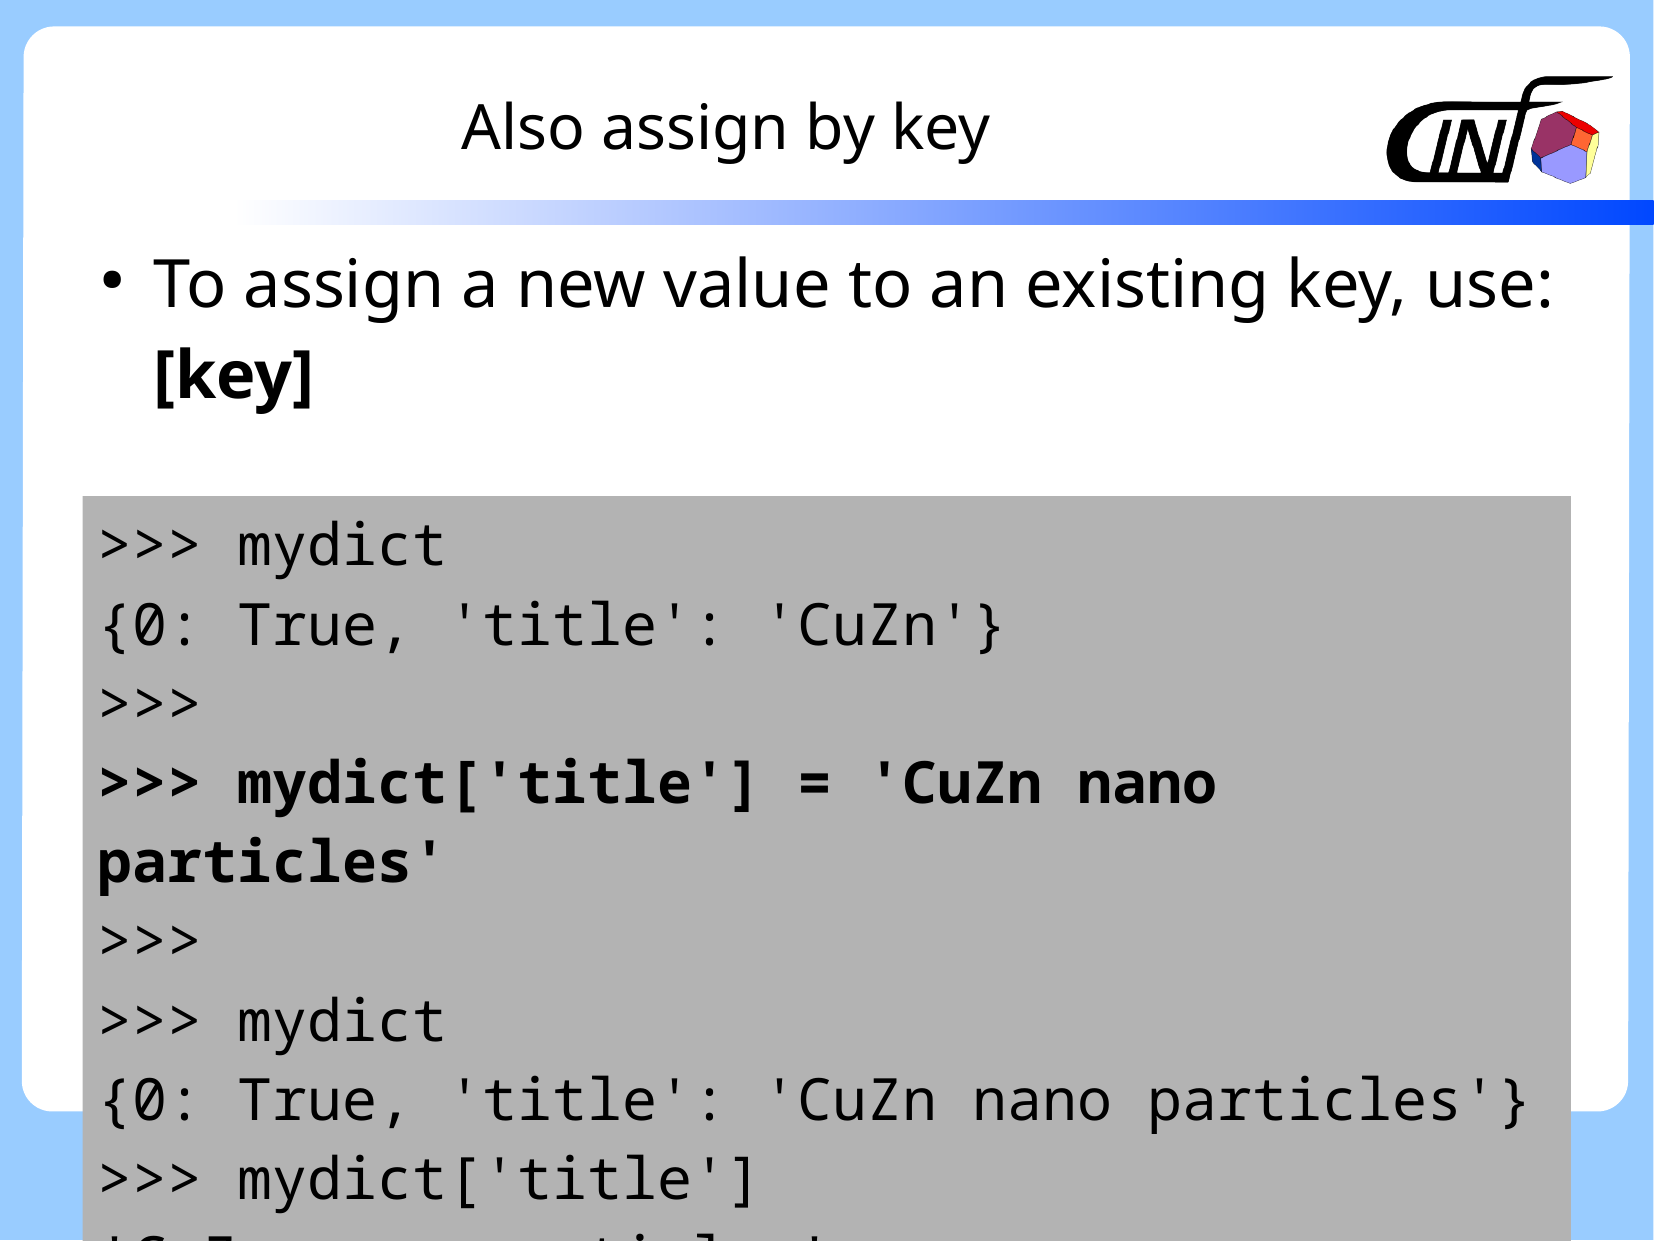

# Also assign by key
To assign a new value to an existing key, use: [key]
>>> mydict
{0: True, 'title': 'CuZn'}
>>>
>>> mydict['title'] = 'CuZn nano particles'
>>>
>>> mydict
{0: True, 'title': 'CuZn nano particles'}
>>> mydict['title']
'CuZn nano particles'